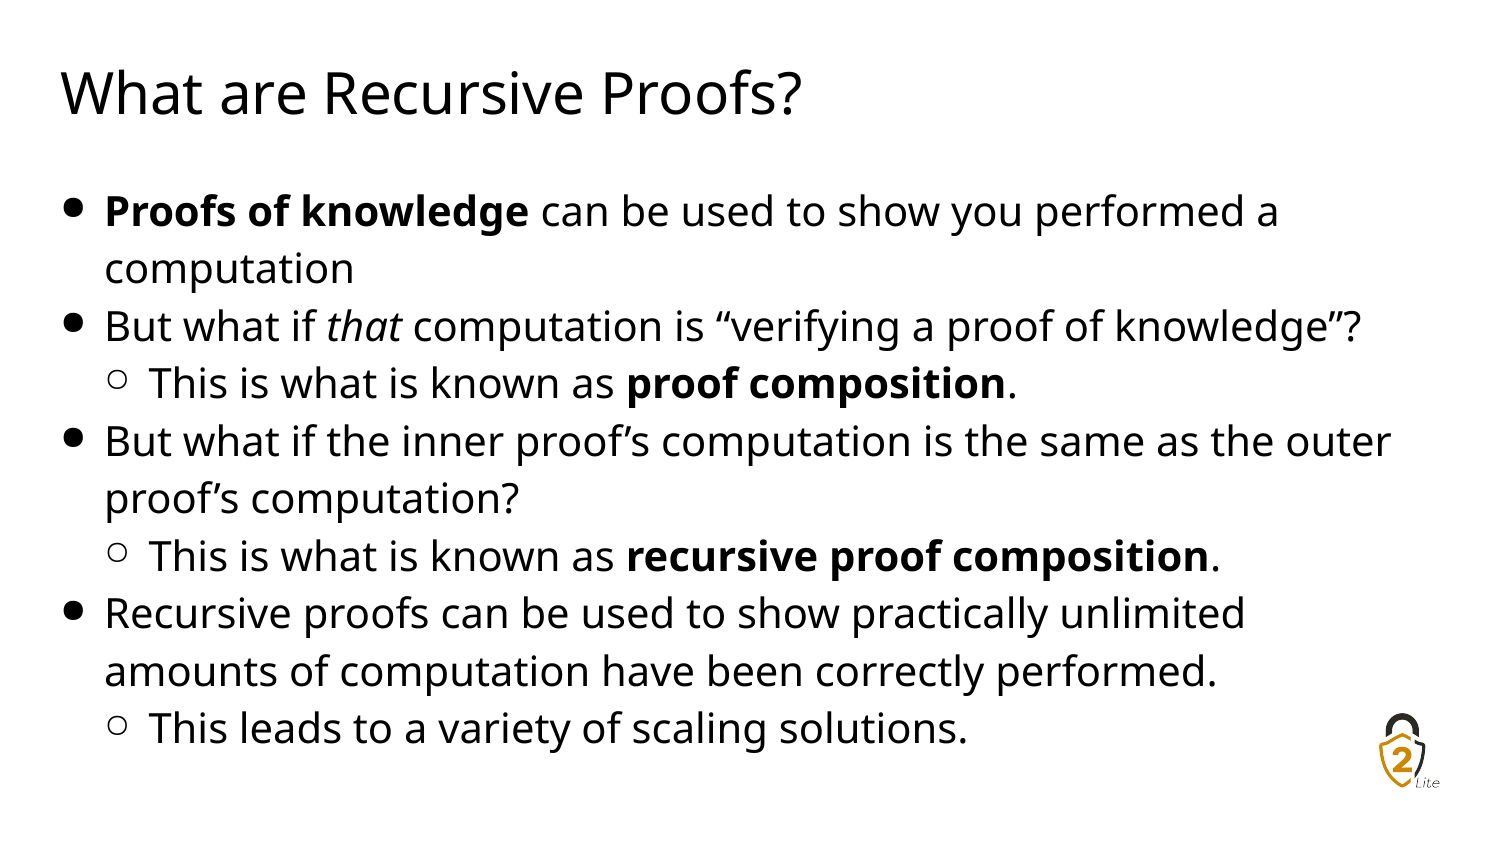

# What are Recursive Proofs?
Proofs of knowledge can be used to show you performed a computation
But what if that computation is “verifying a proof of knowledge”?
This is what is known as proof composition.
But what if the inner proof’s computation is the same as the outer proof’s computation?
This is what is known as recursive proof composition.
Recursive proofs can be used to show practically unlimited amounts of computation have been correctly performed.
This leads to a variety of scaling solutions.